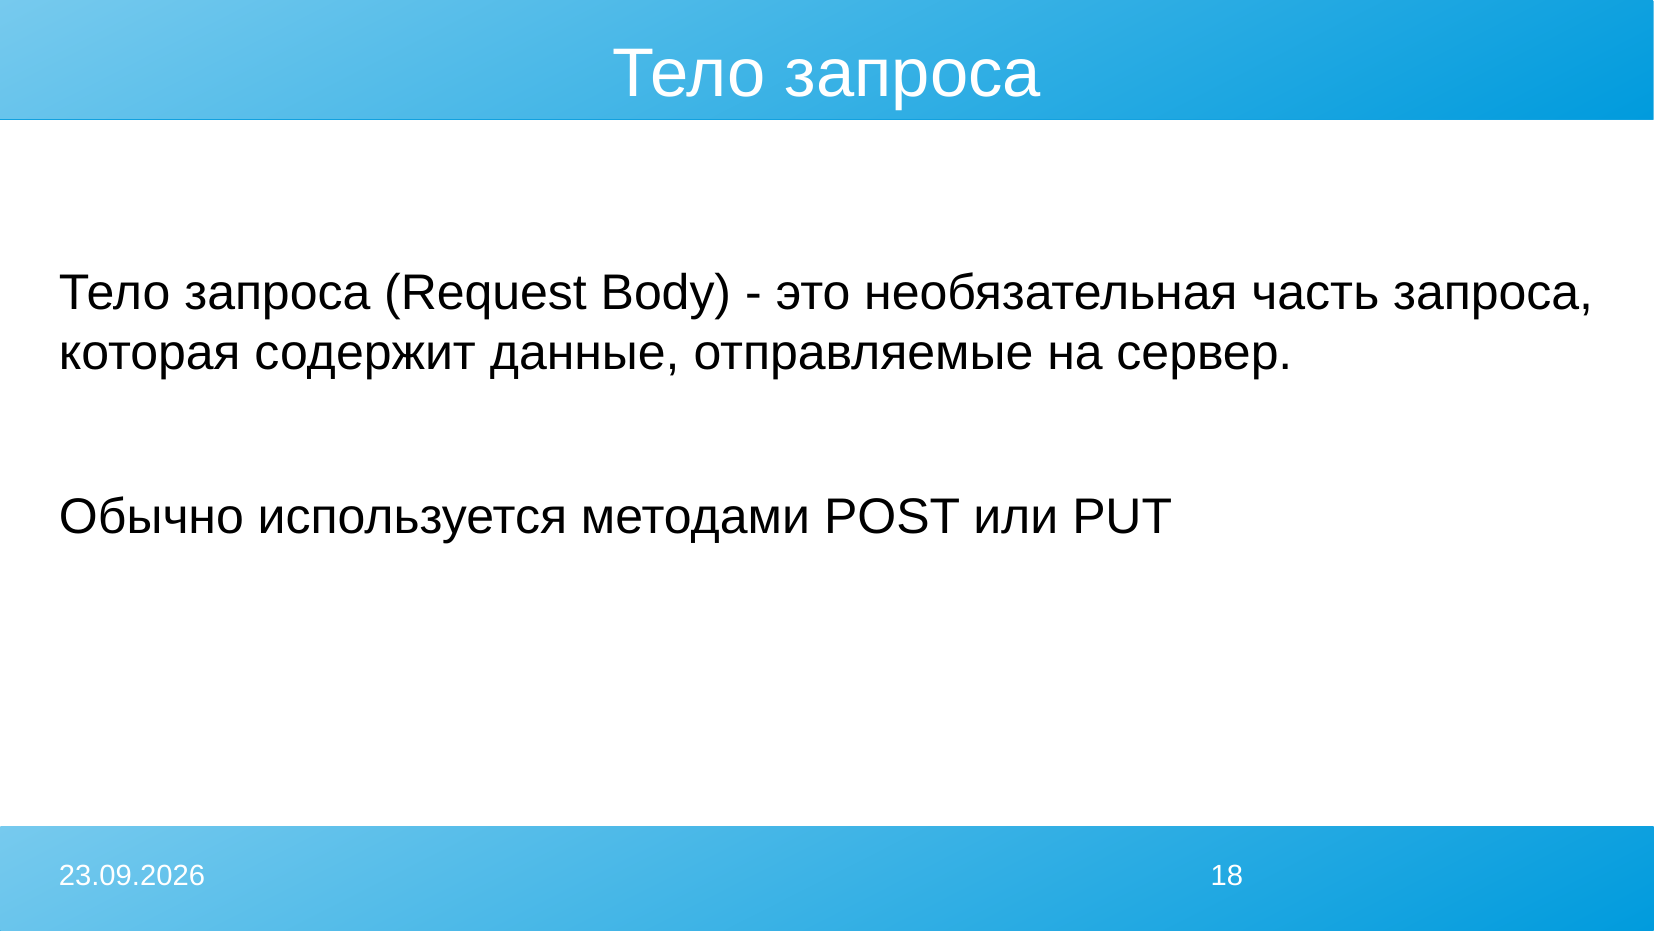

# Тело запроса
Тело запроса (Request Body) - это необязательная часть запроса, которая содержит данные, отправляемые на сервер.
Обычно используется методами POST или PUT